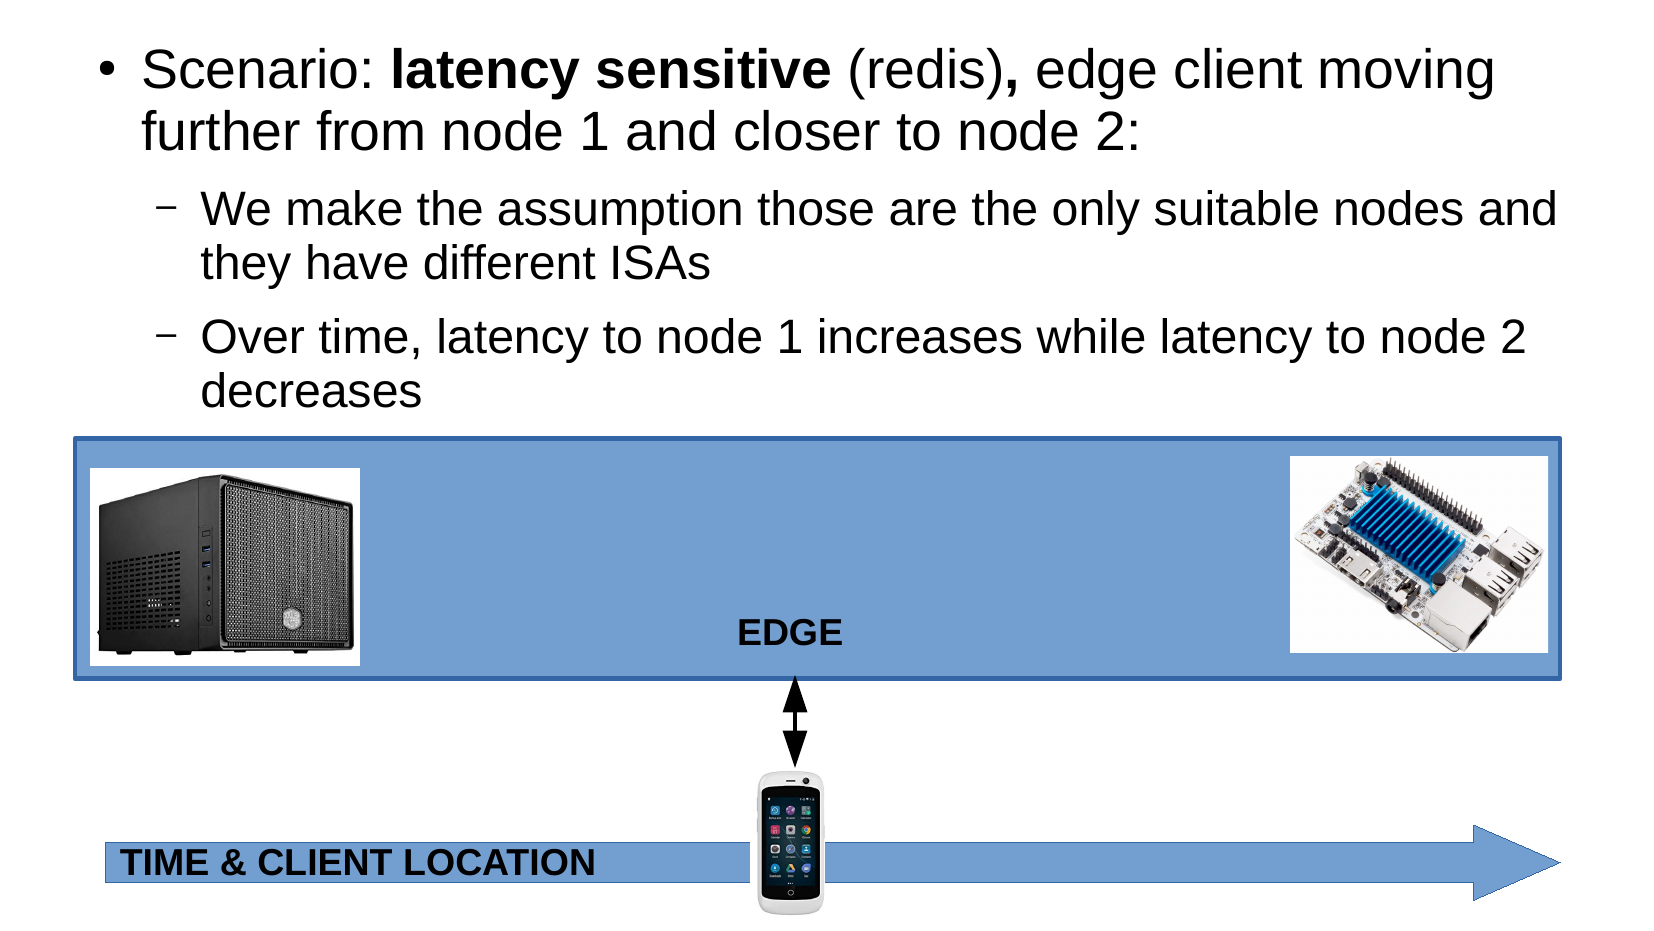

# Scenario: latency sensitive (redis), edge client moving further from node 1 and closer to node 2:
We make the assumption those are the only suitable nodes and they have different ISAs
Over time, latency to node 1 increases while latency to node 2 decreases
EDGE
TIME & CLIENT LOCATION